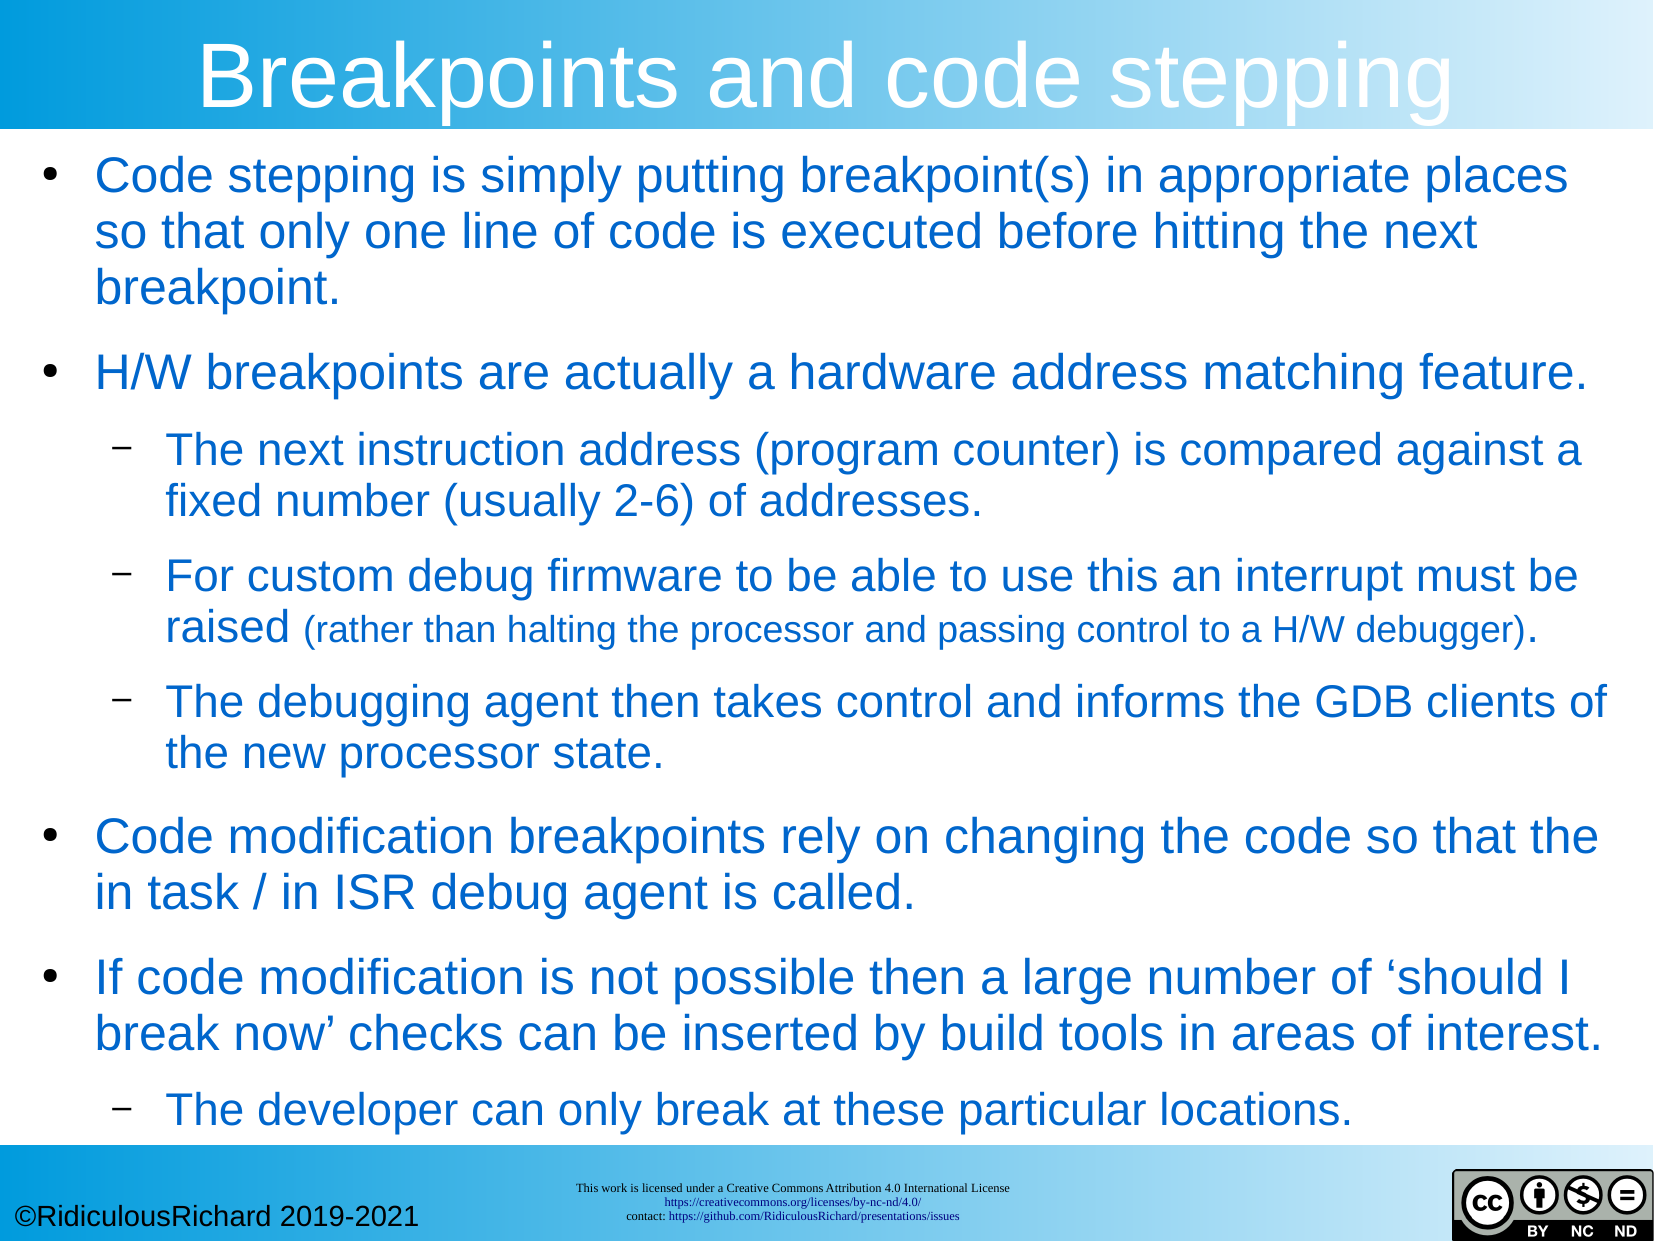

# Breakpoints and code stepping
Code stepping is simply putting breakpoint(s) in appropriate places so that only one line of code is executed before hitting the next breakpoint.
H/W breakpoints are actually a hardware address matching feature.
The next instruction address (program counter) is compared against a fixed number (usually 2-6) of addresses.
For custom debug firmware to be able to use this an interrupt must be raised (rather than halting the processor and passing control to a H/W debugger).
The debugging agent then takes control and informs the GDB clients of the new processor state.
Code modification breakpoints rely on changing the code so that the in task / in ISR debug agent is called.
If code modification is not possible then a large number of ‘should I break now’ checks can be inserted by build tools in areas of interest.
The developer can only break at these particular locations.